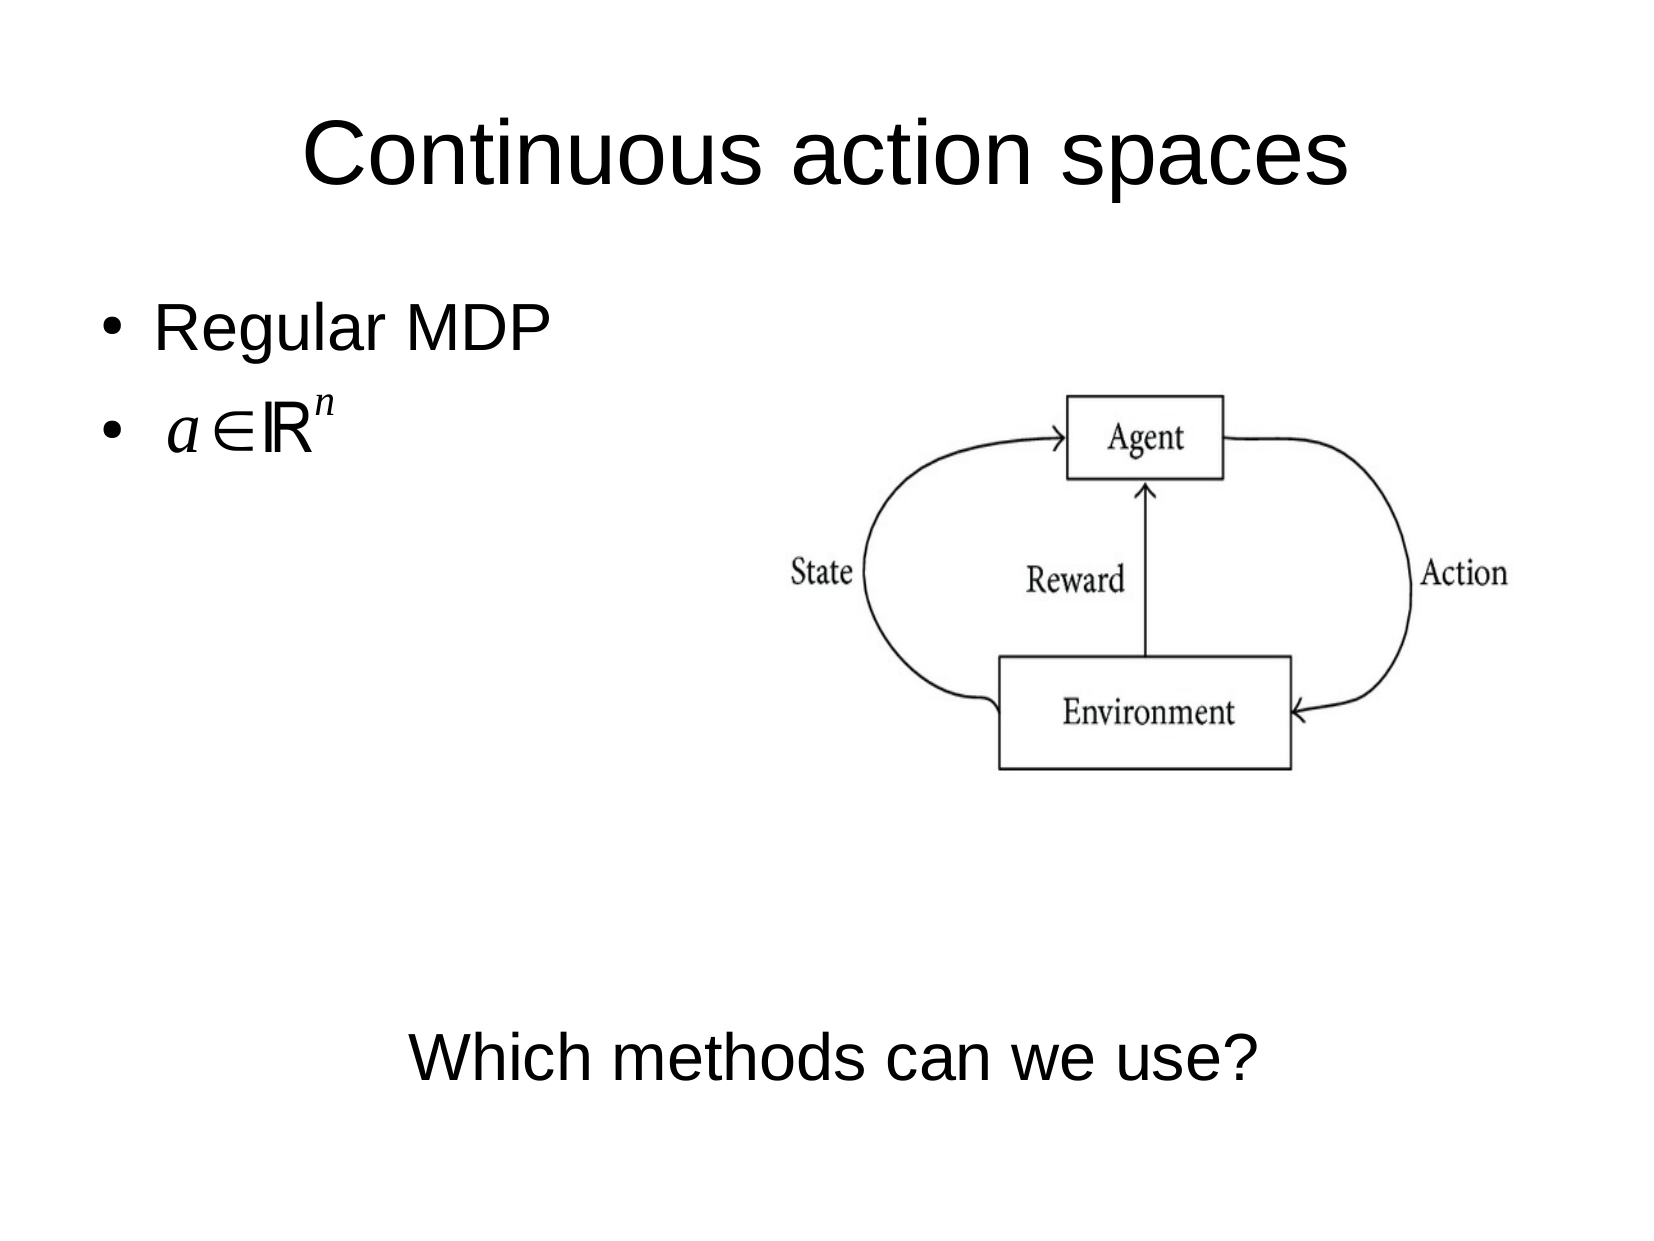

# Continuous action spaces
Regular MDP
Which methods can we use?